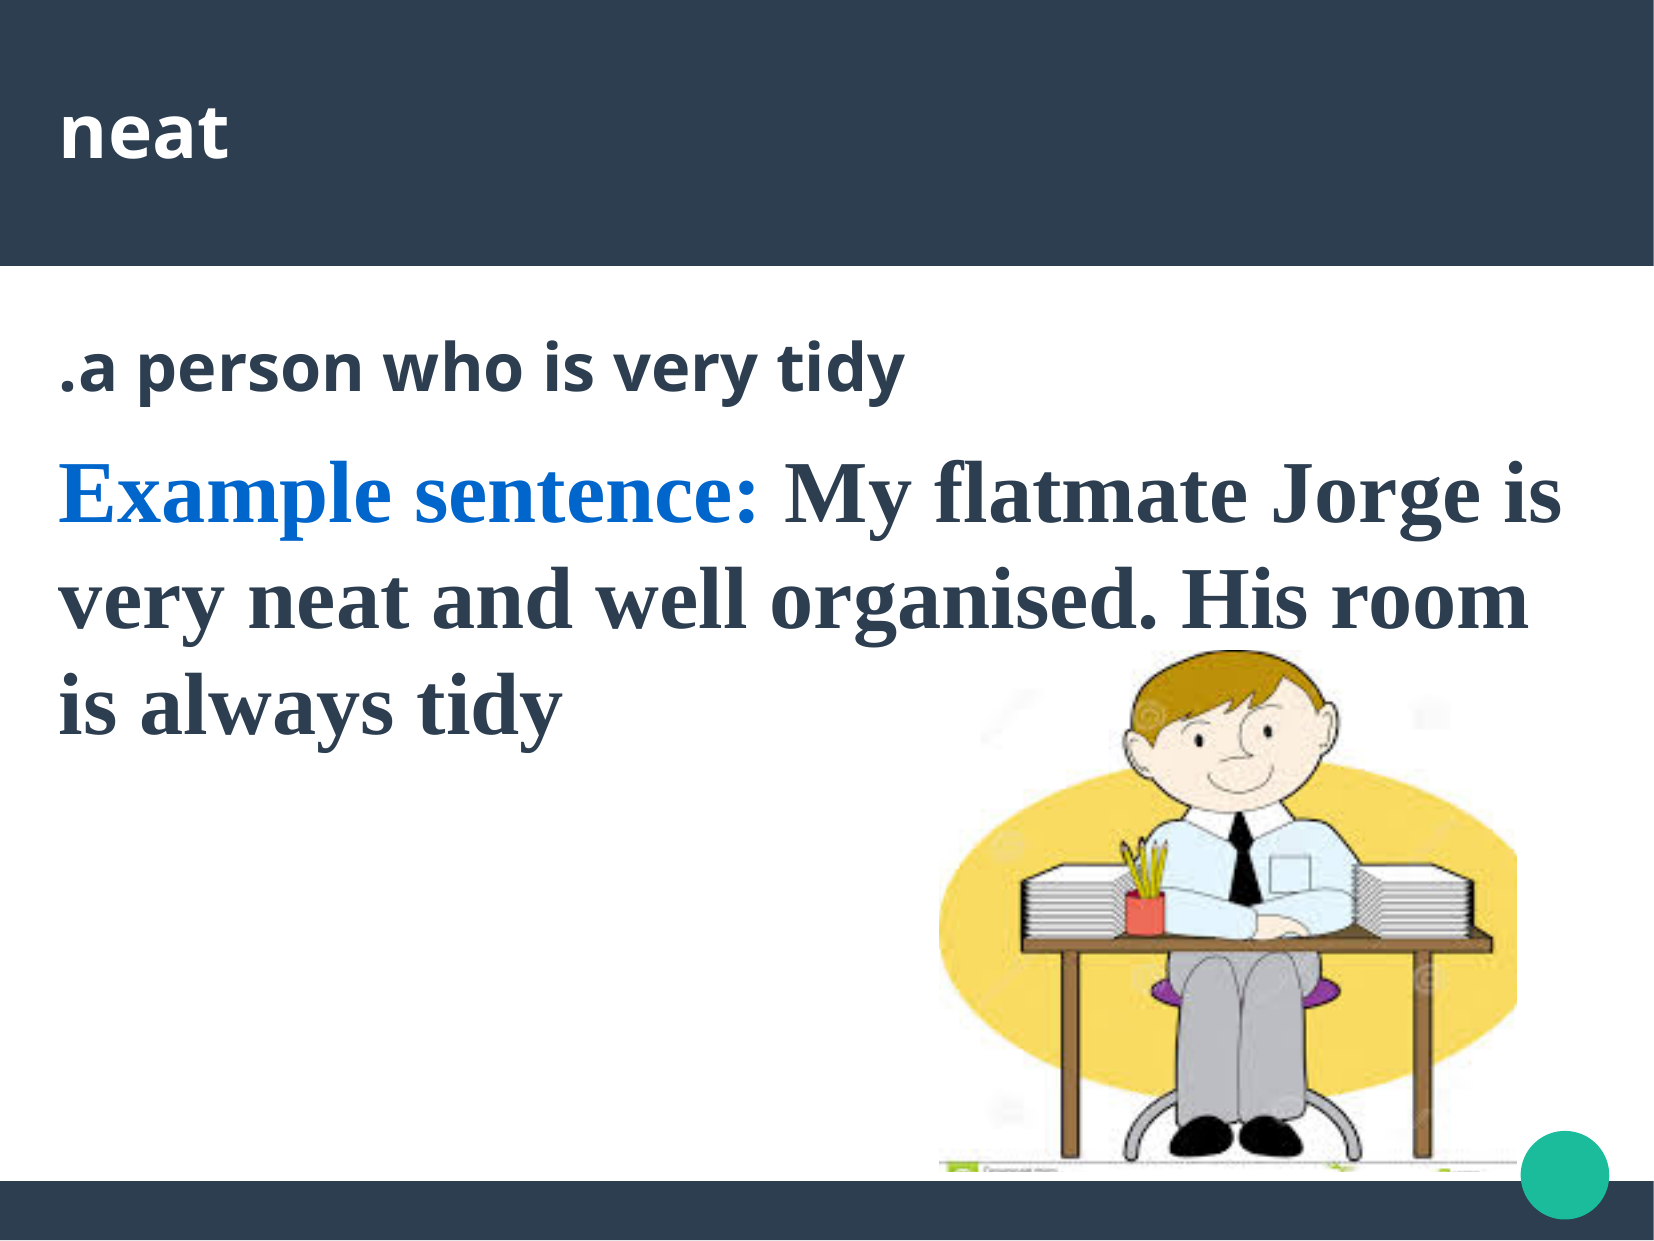

# neat
a person who is very tidy.
Example sentence: My flatmate Jorge is very neat and well organised. His room is always tidy